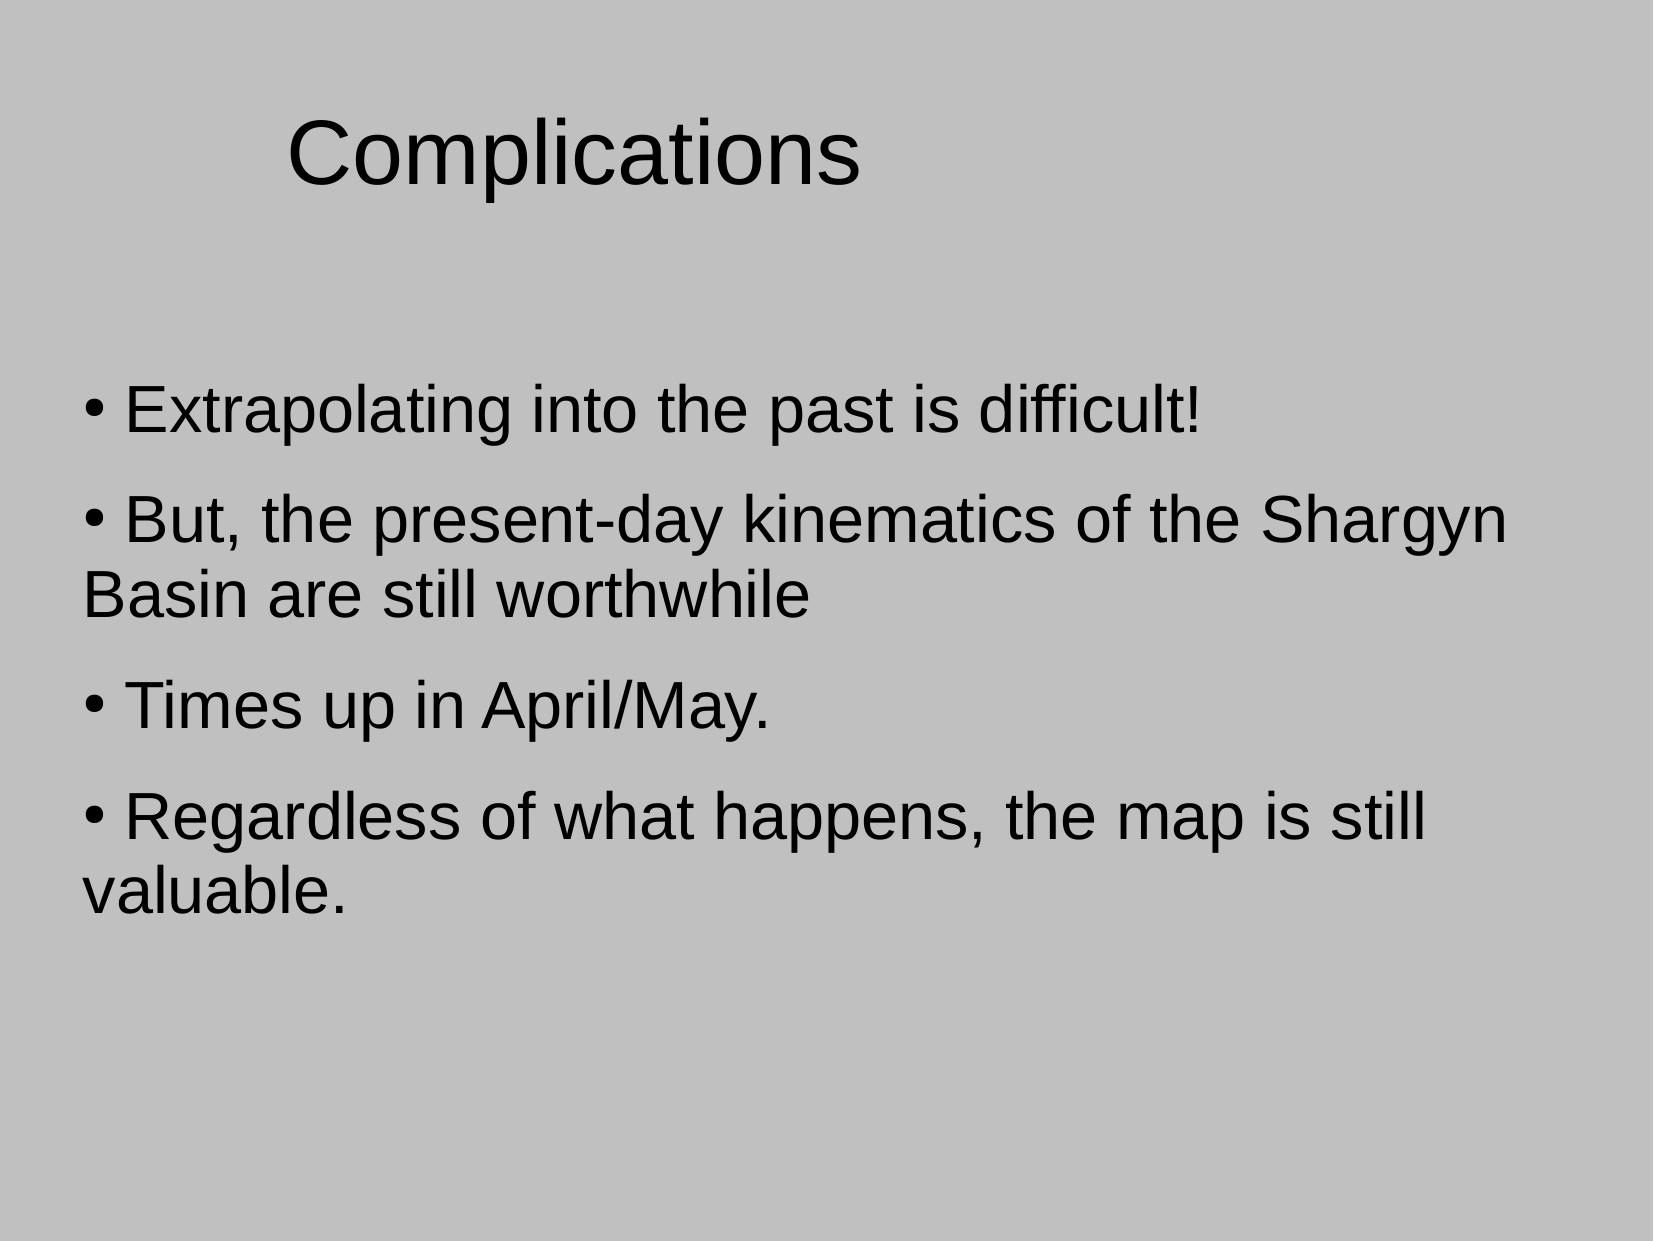

# Complications
 Extrapolating into the past is difficult!
 But, the present-day kinematics of the Shargyn Basin are still worthwhile
 Times up in April/May.
 Regardless of what happens, the map is still valuable.